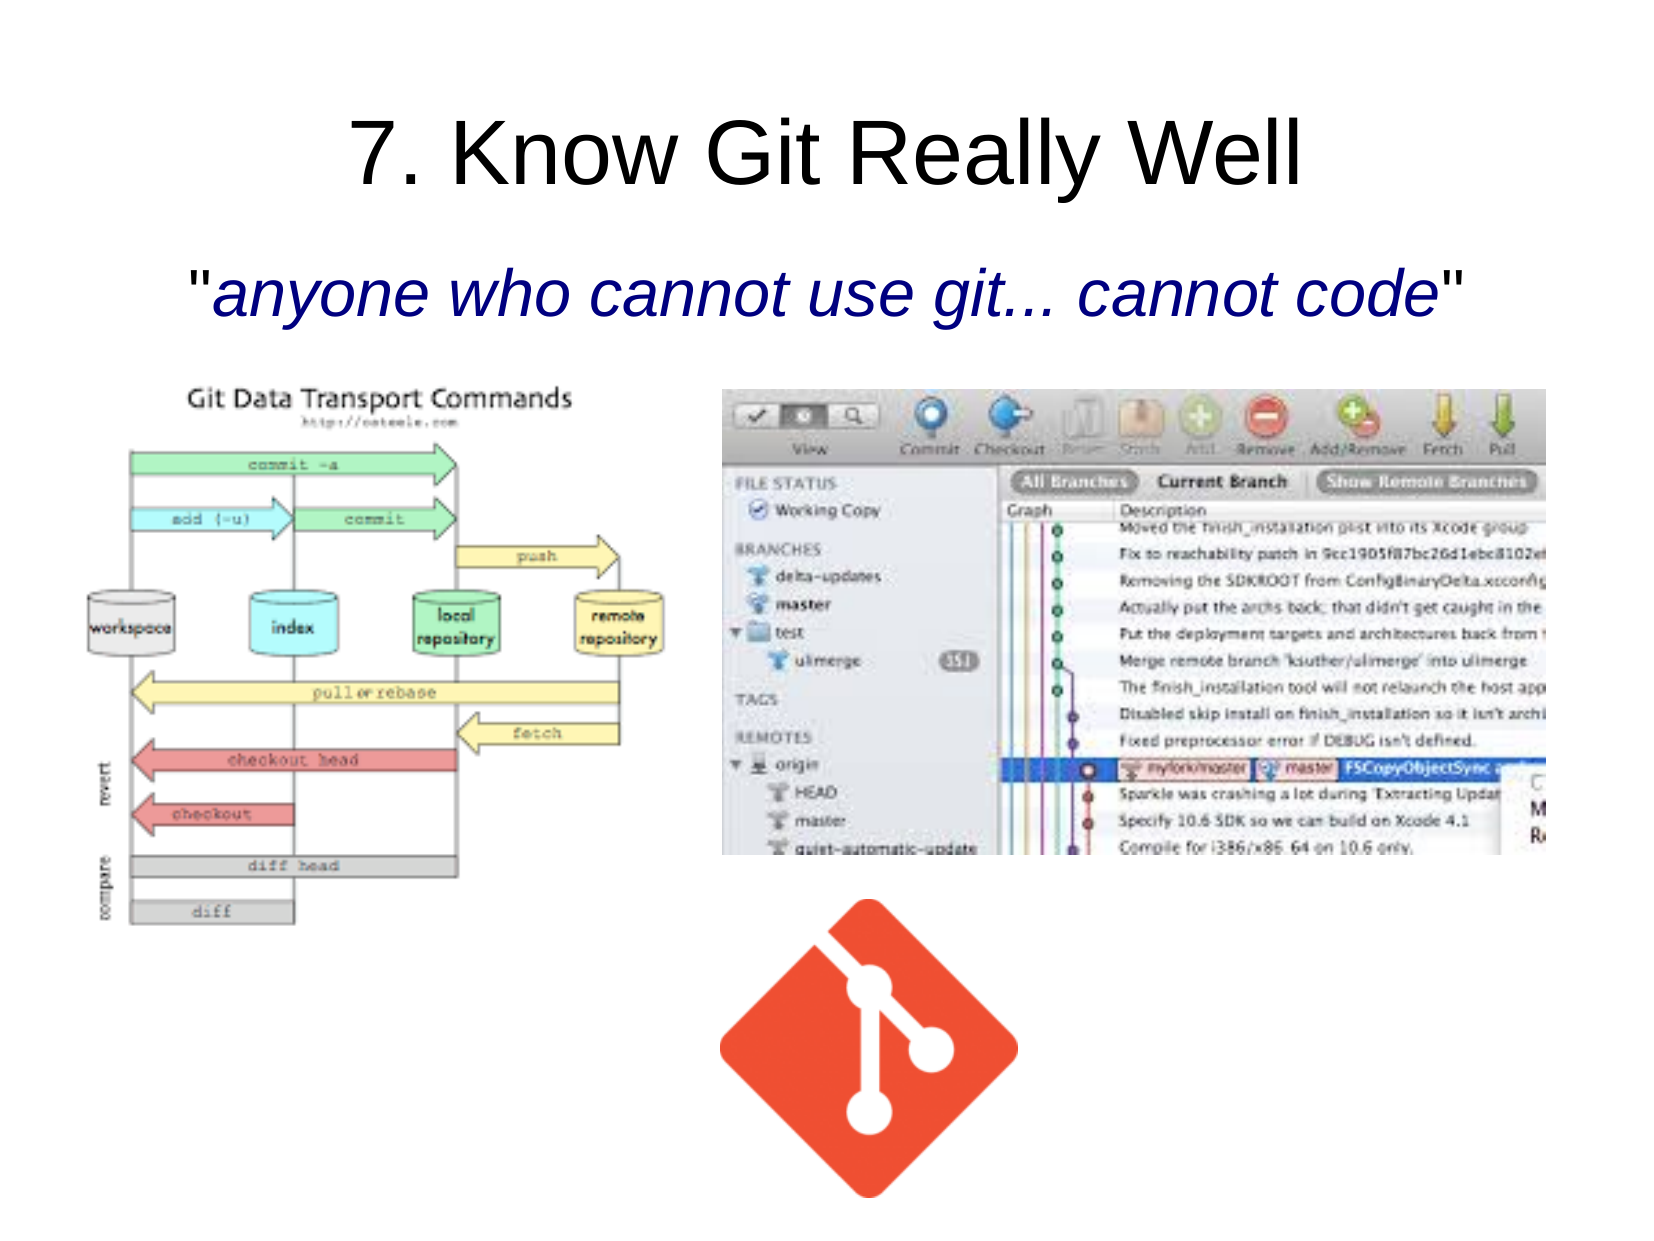

# 7. Know Git Really Well
"anyone who cannot use git... cannot code"